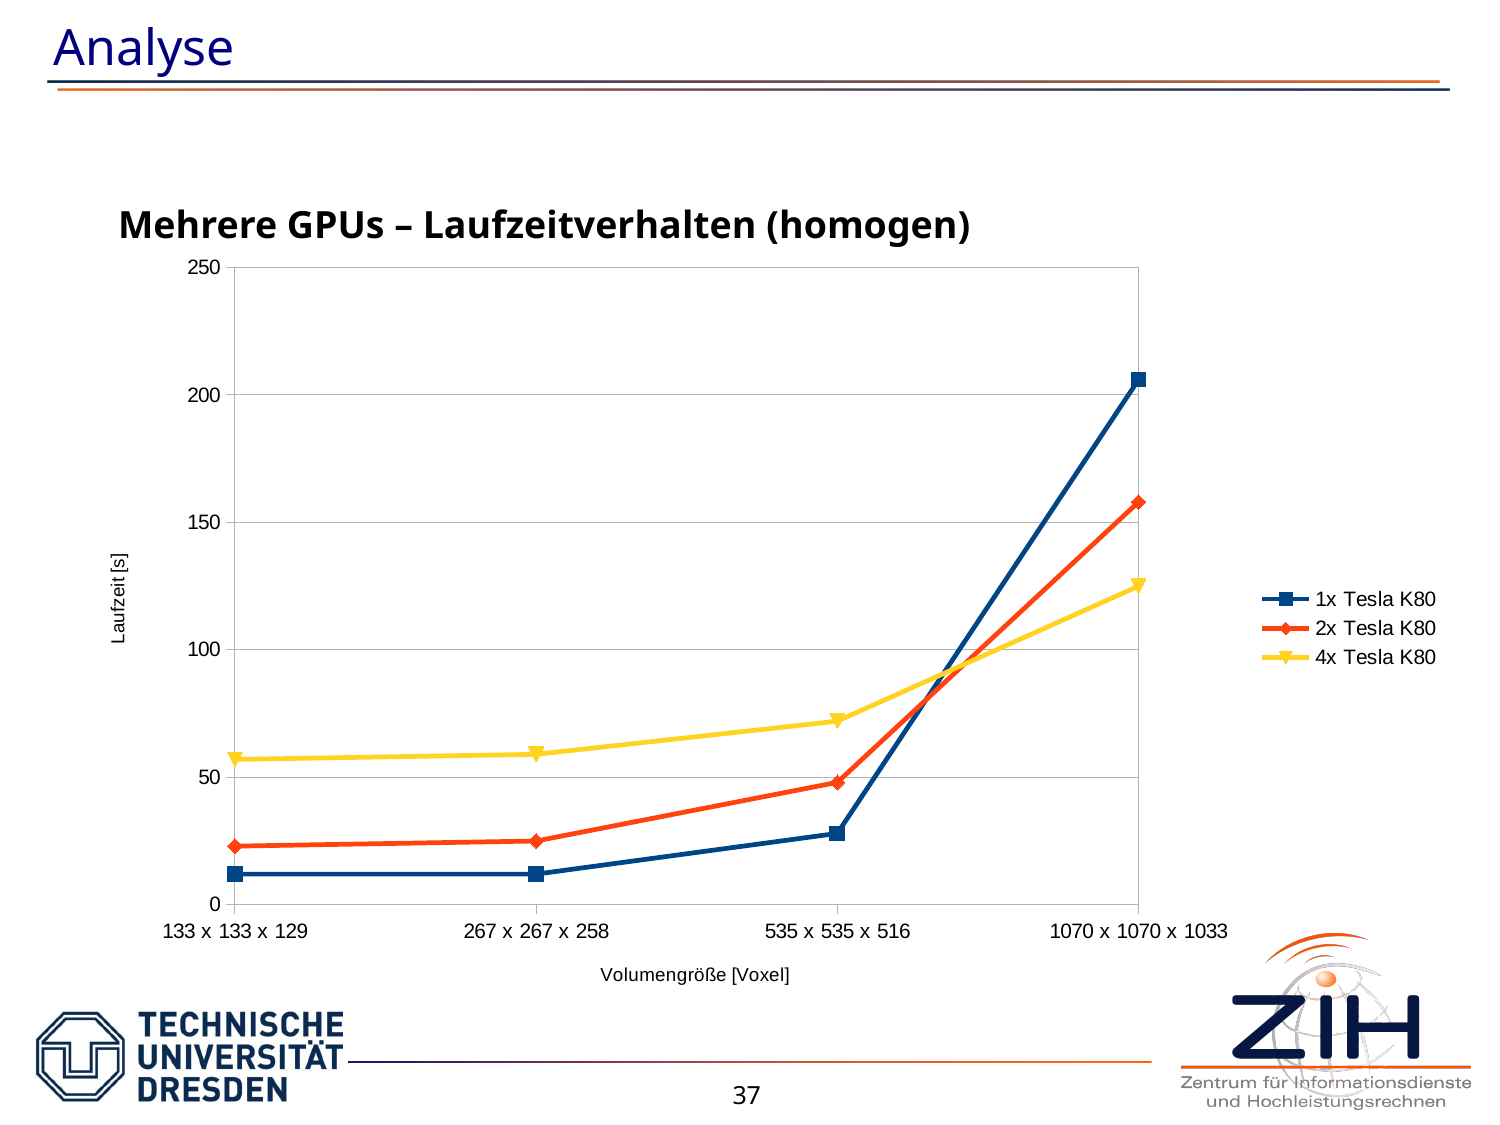

# Analyse
Mehrere GPUs – Laufzeitverhalten (homogen)
### Chart
| Category | 1x Tesla K80 | 2x Tesla K80 | 4x Tesla K80 |
|---|---|---|---|
| 133 x 133 x 129 | 12.0 | 23.0 | 57.0 |
| 267 x 267 x 258 | 12.0 | 25.0 | 59.0 |
| 535 x 535 x 516 | 28.0 | 48.0 | 72.0 |
| 1070 x 1070 x 1033 | 206.0 | 158.0 | 125.0 |37